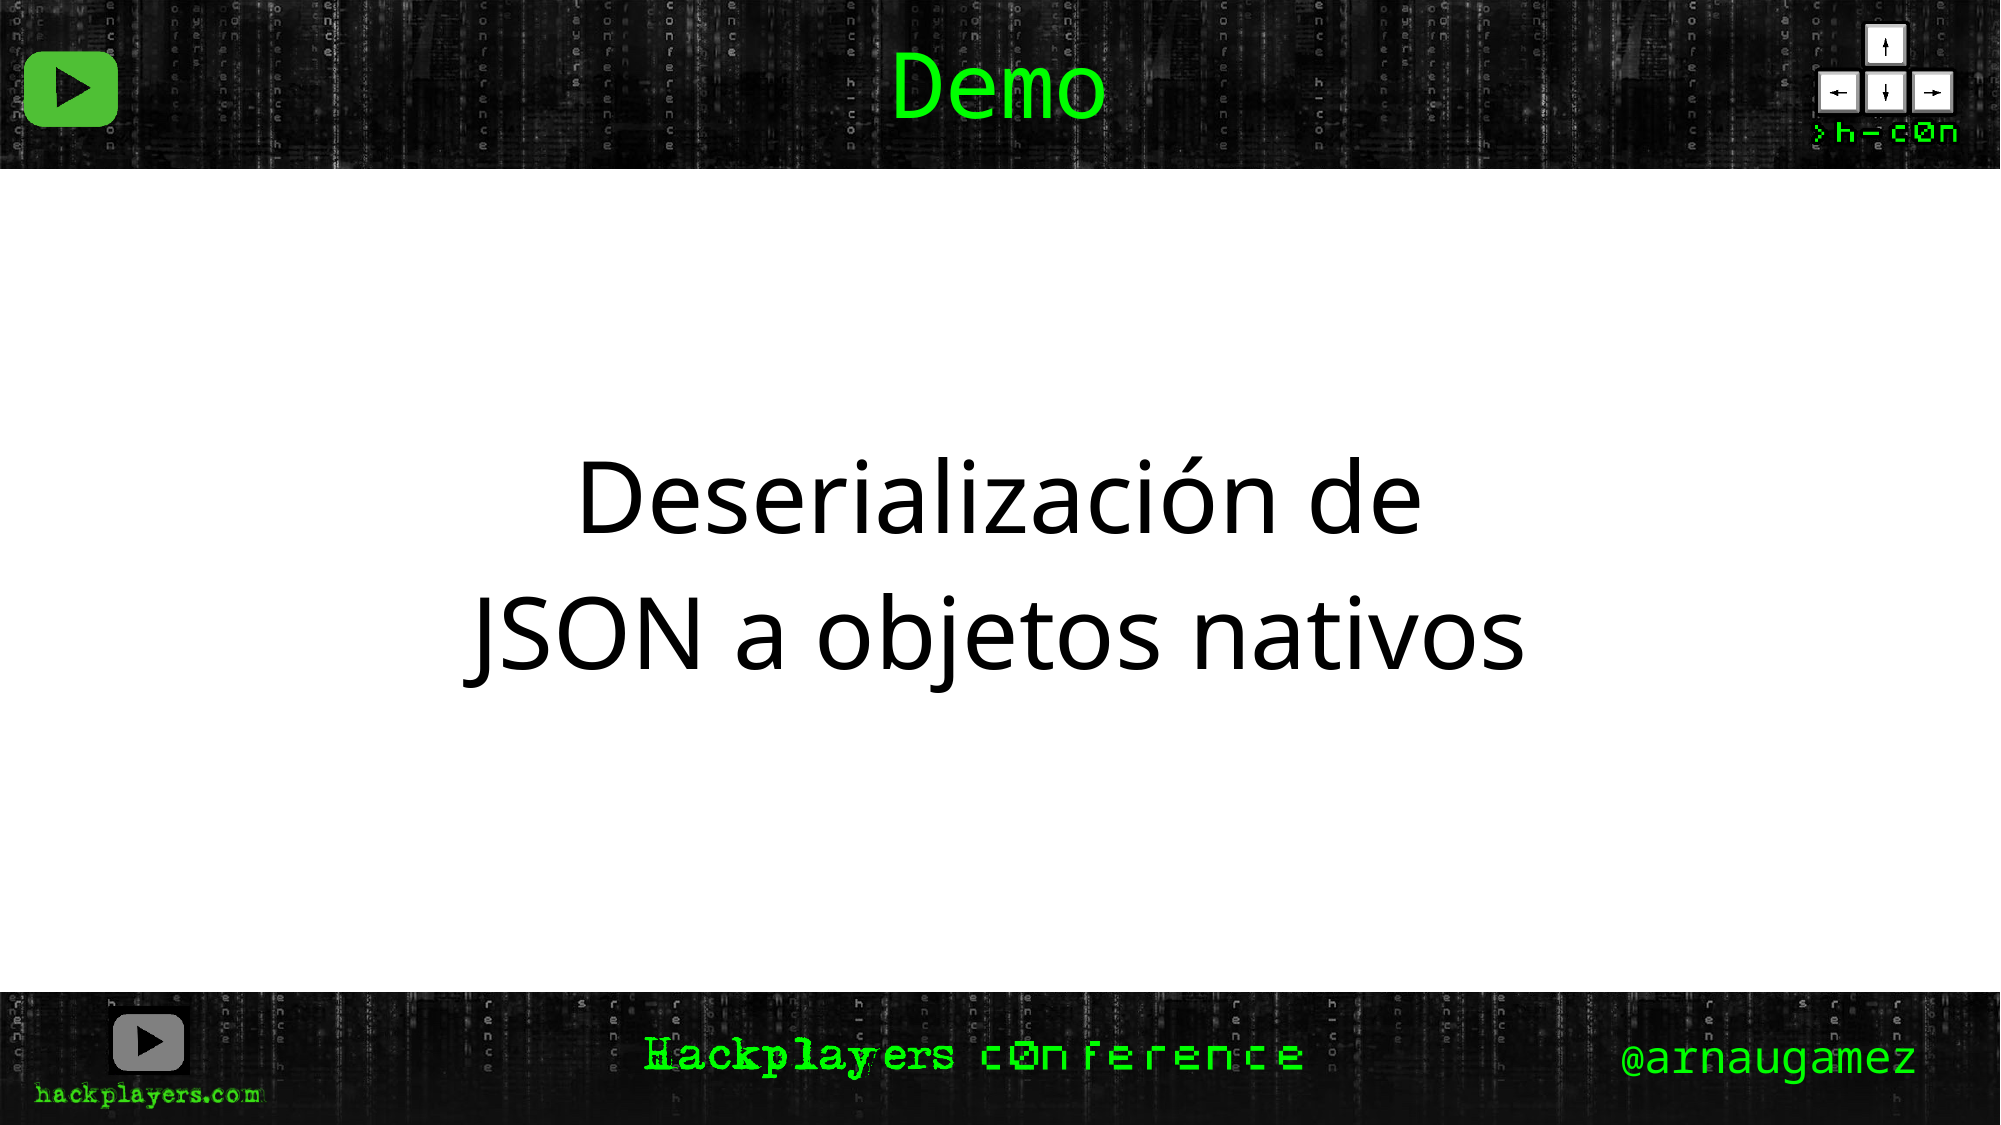

# Demo
Deserialización de JSON a objetos nativos